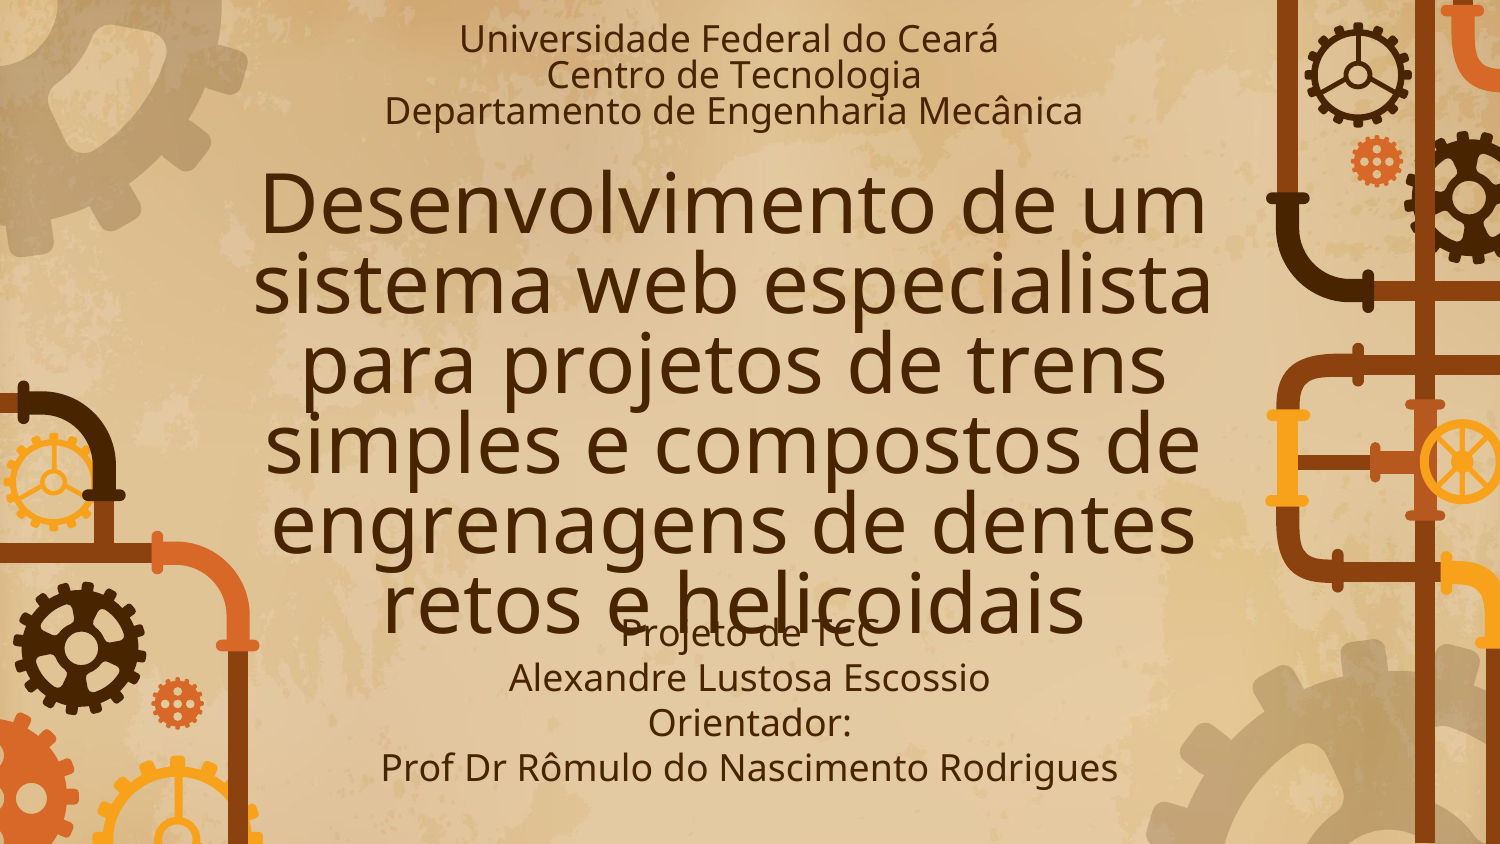

Universidade Federal do Ceará
Centro de Tecnologia
Departamento de Engenharia Mecânica
# Desenvolvimento de um sistema web especialista para projetos de trens simples e compostos de engrenagens de dentes retos e helicoidais
Projeto de TCC
Alexandre Lustosa Escossio
Orientador:
Prof Dr Rômulo do Nascimento Rodrigues